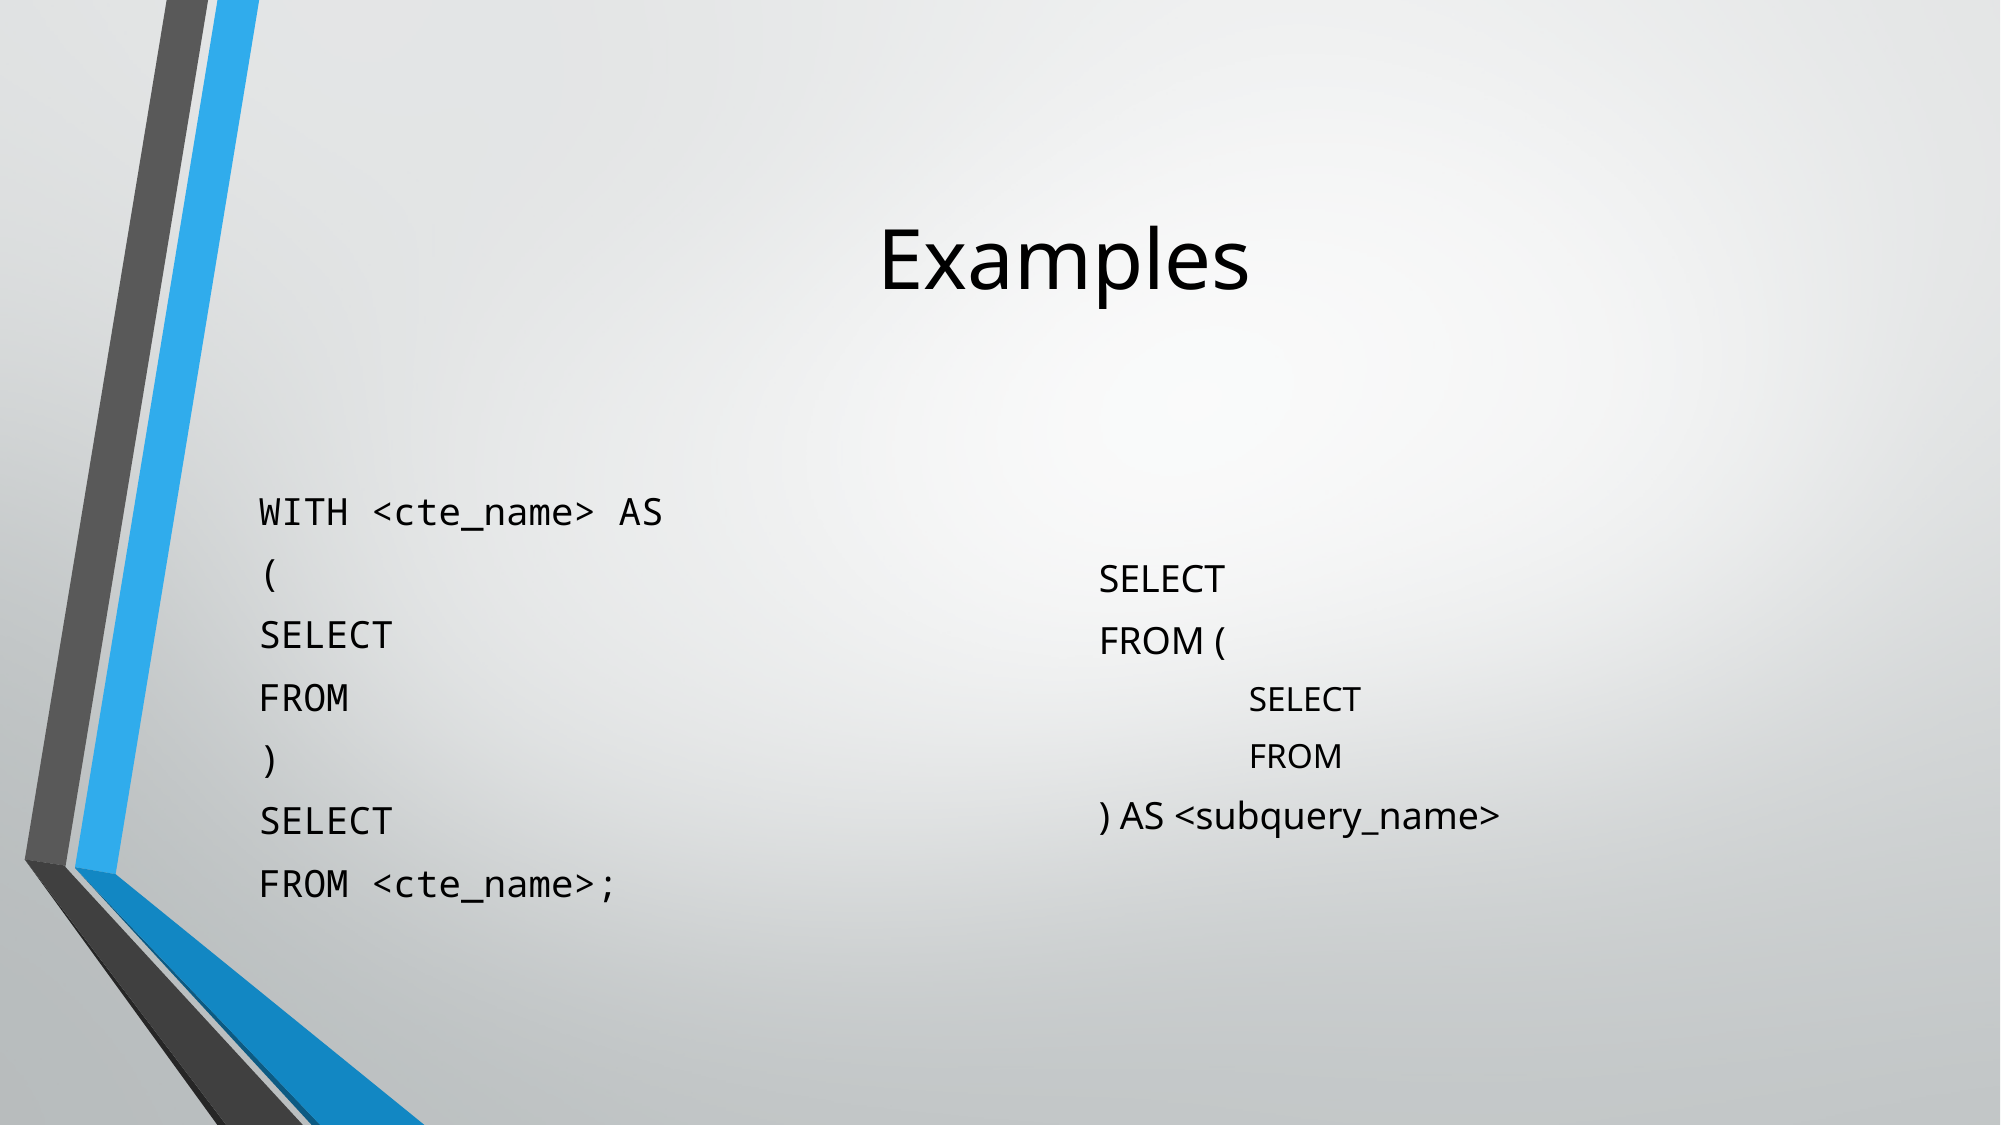

# Examples
WITH <cte_name> AS
(
SELECT
FROM
)
SELECT
FROM <cte_name>;
SELECT
FROM (
SELECT
FROM
) AS <subquery_name>